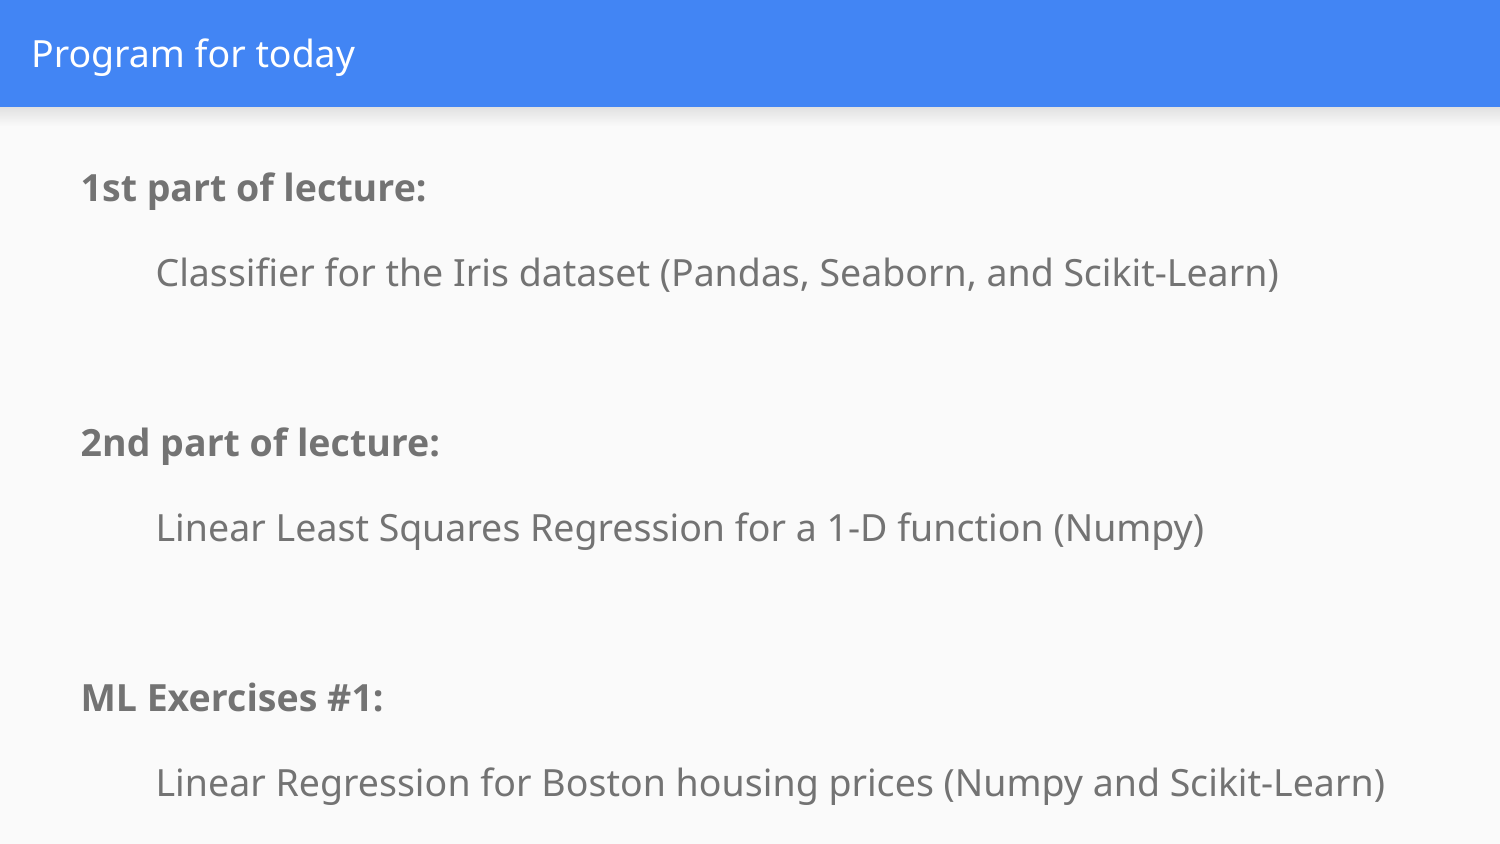

# Program for today
1st part of lecture:
	Classifier for the Iris dataset (Pandas, Seaborn, and Scikit-Learn)
2nd part of lecture:
Linear Least Squares Regression for a 1-D function (Numpy)
ML Exercises #1:
Linear Regression for Boston housing prices (Numpy and Scikit-Learn)